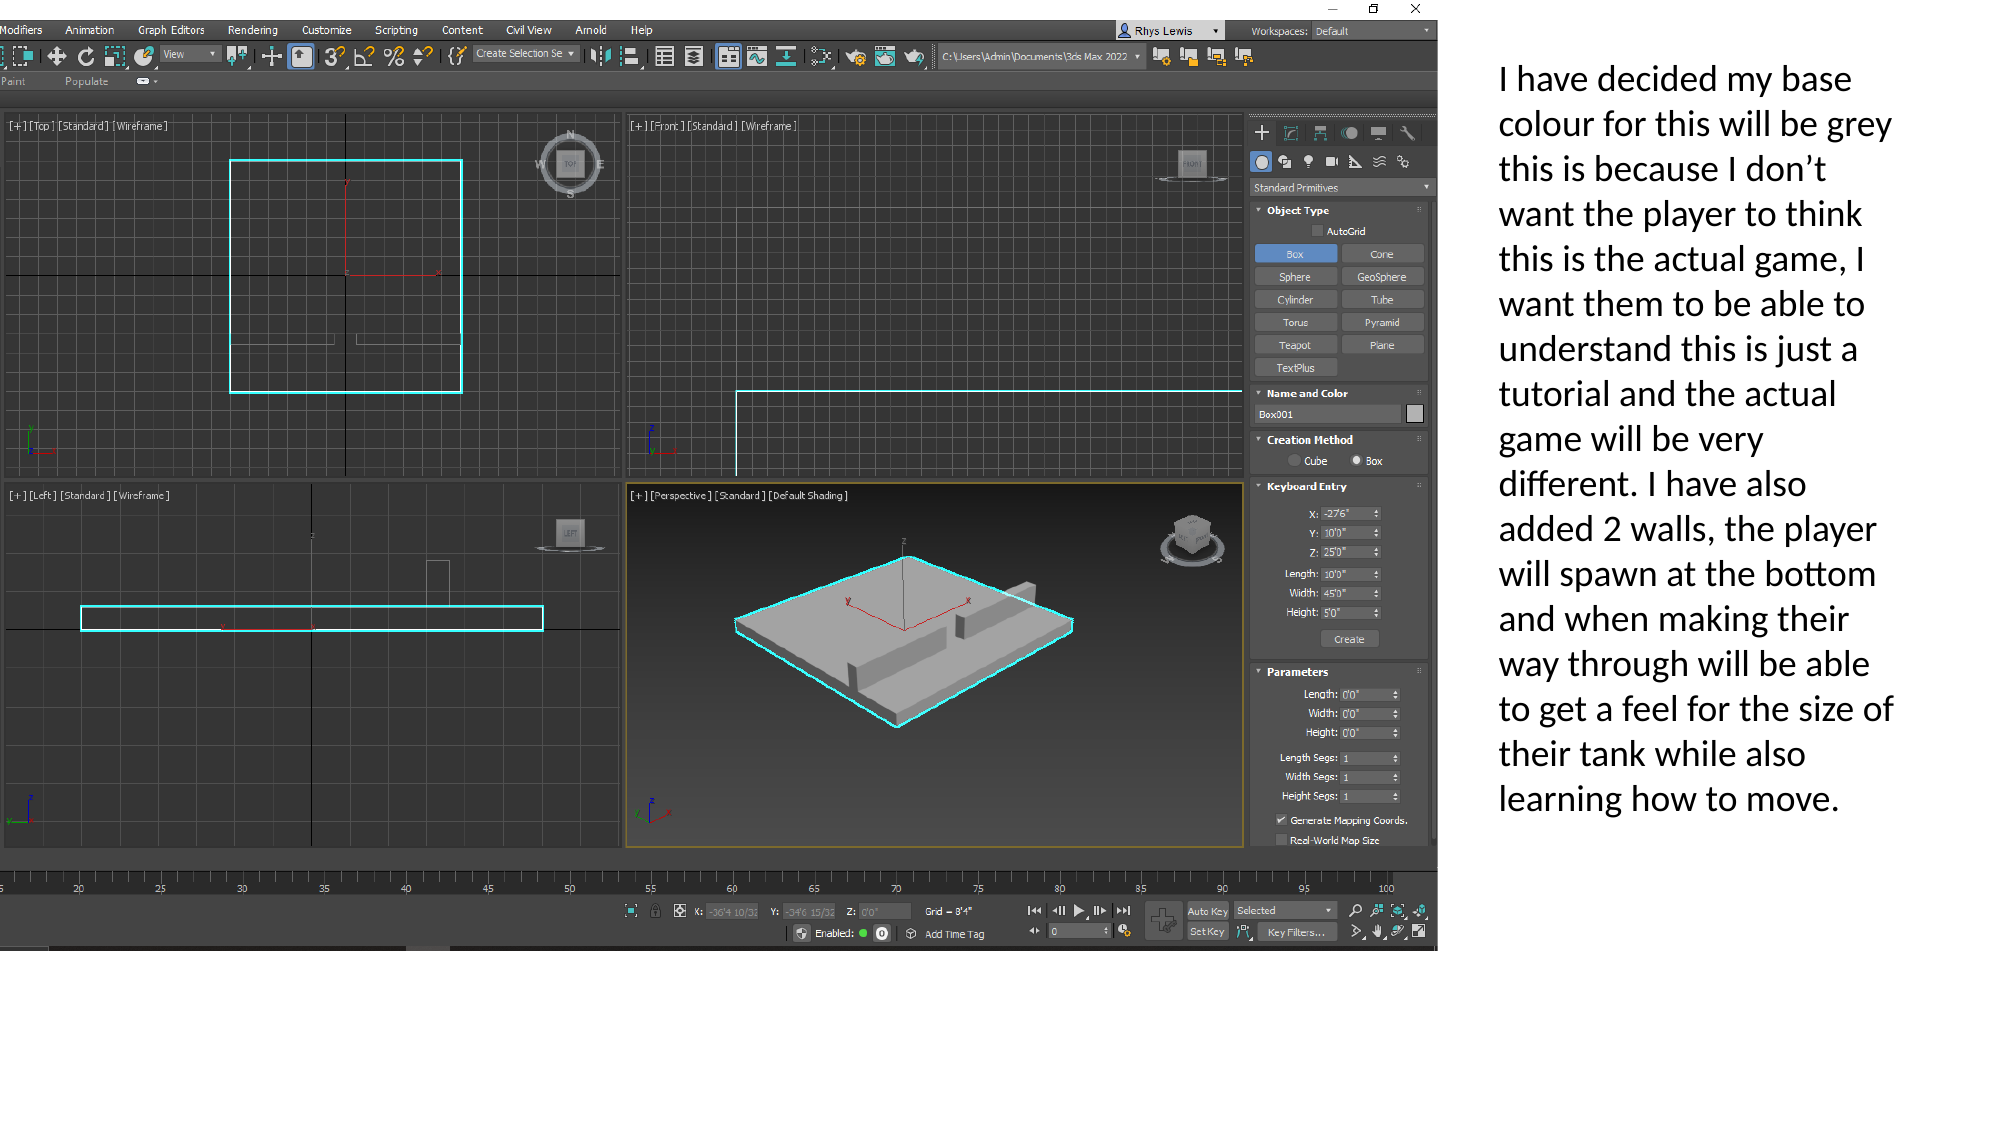

I have decided my base colour for this will be grey this is because I don’t want the player to think this is the actual game, I want them to be able to understand this is just a tutorial and the actual game will be very different. I have also added 2 walls, the player will spawn at the bottom and when making their way through will be able to get a feel for the size of their tank while also learning how to move.